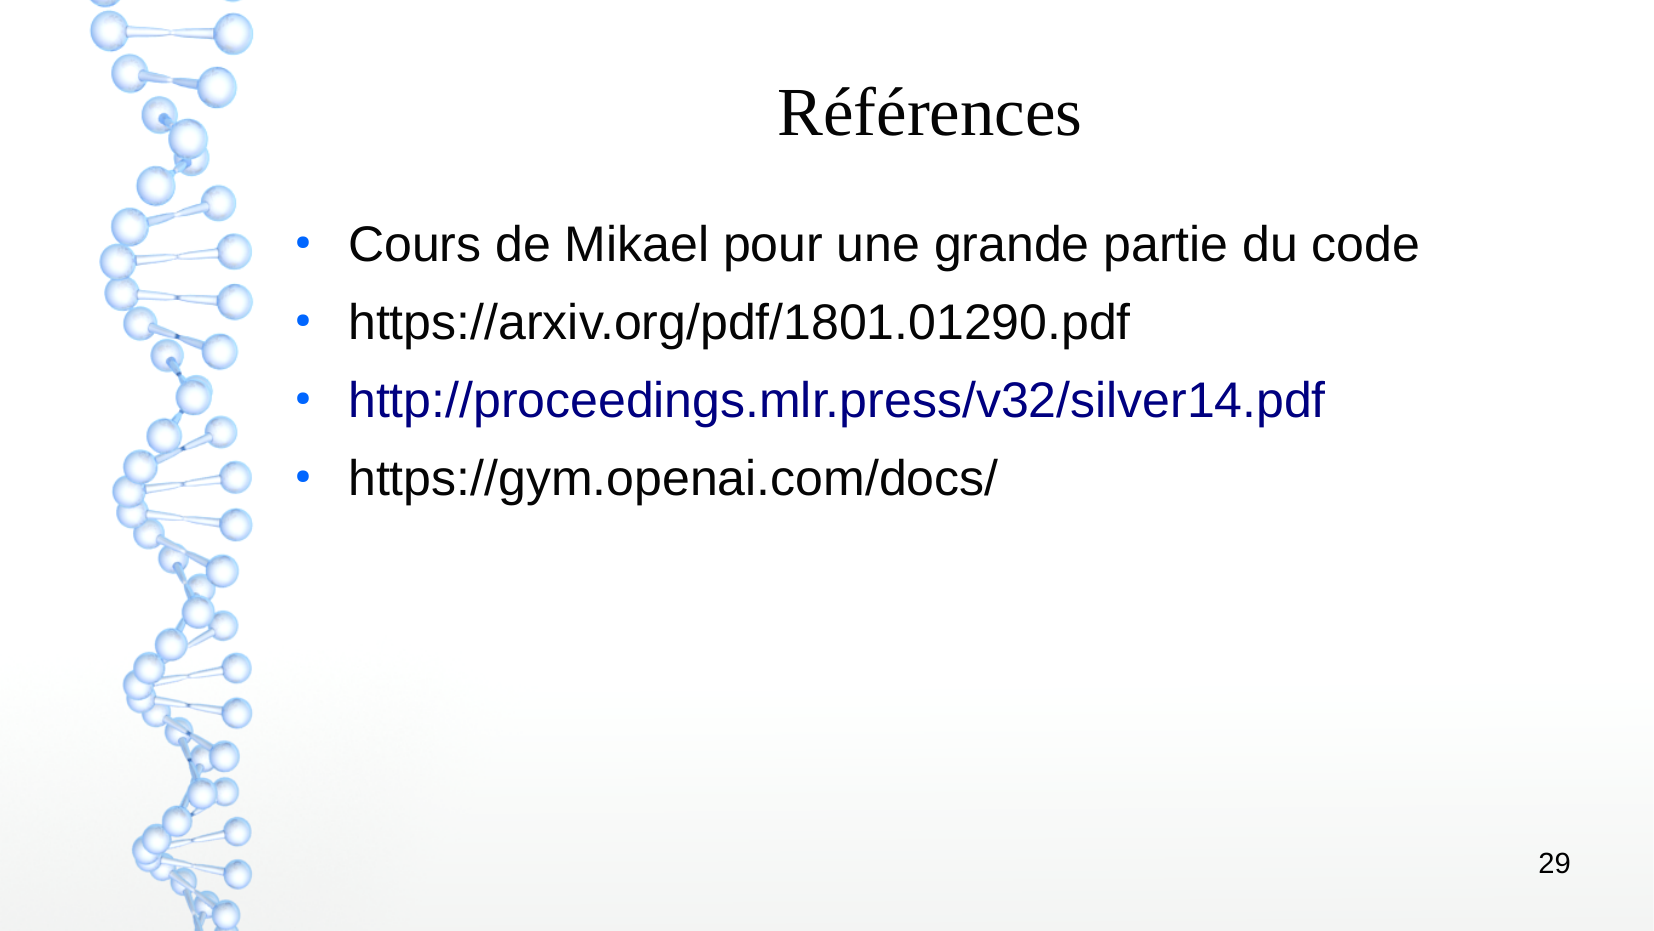

# Références
Cours de Mikael pour une grande partie du code
https://arxiv.org/pdf/1801.01290.pdf
http://proceedings.mlr.press/v32/silver14.pdf
https://gym.openai.com/docs/
29